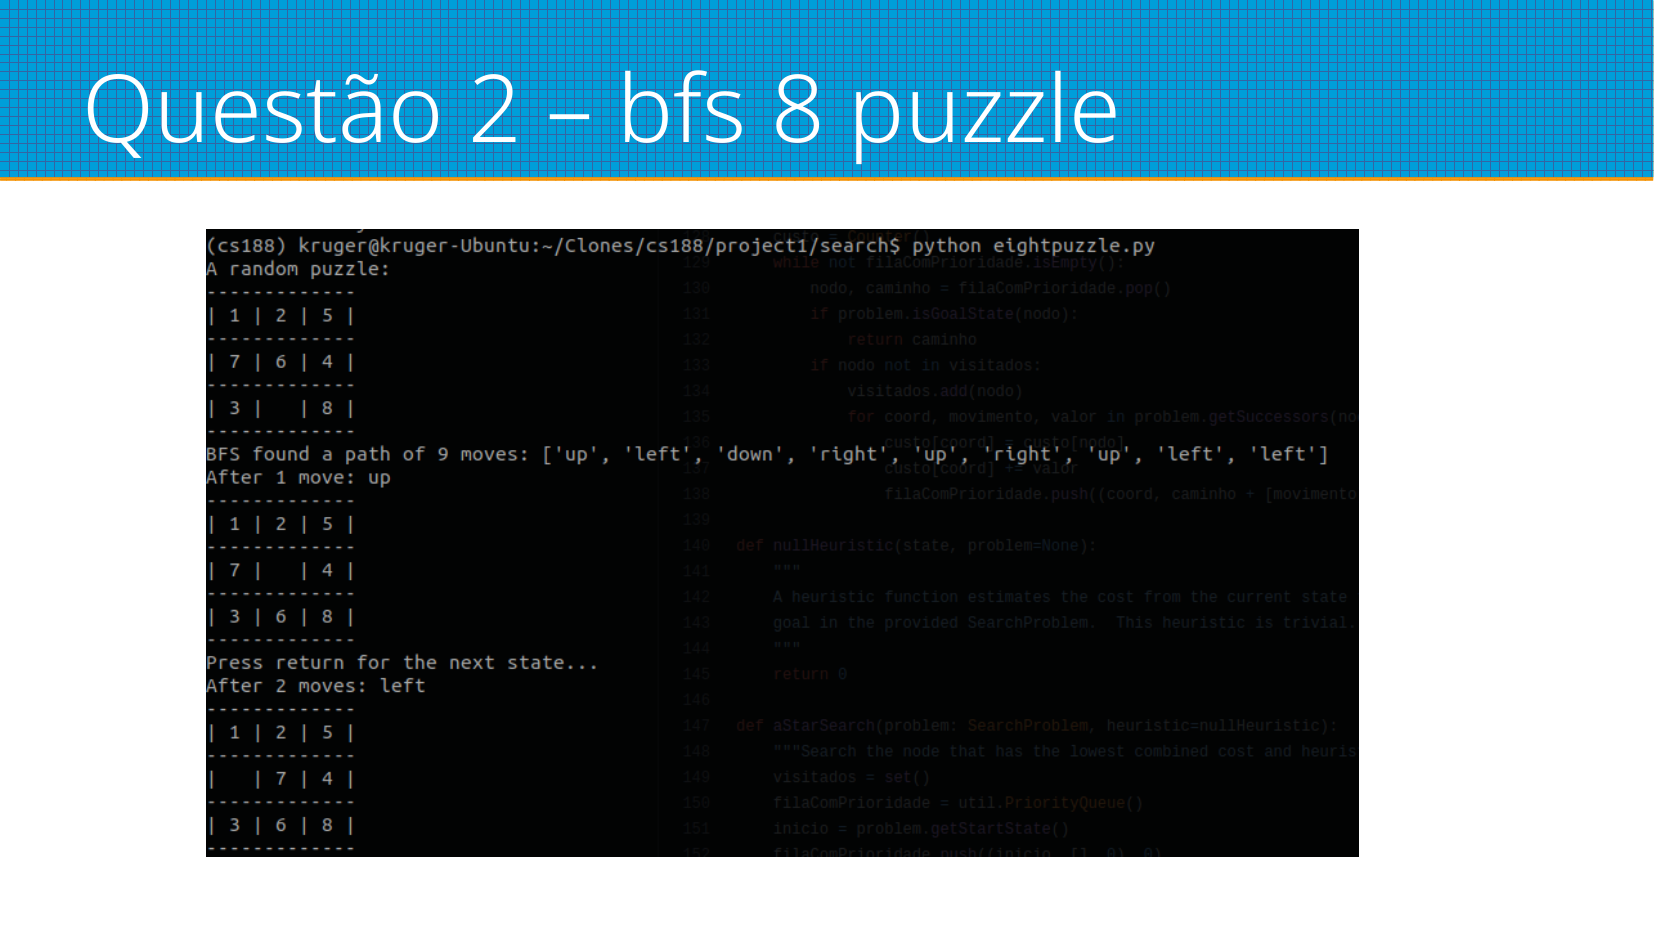

# Questão 2 – bfs 8 puzzle